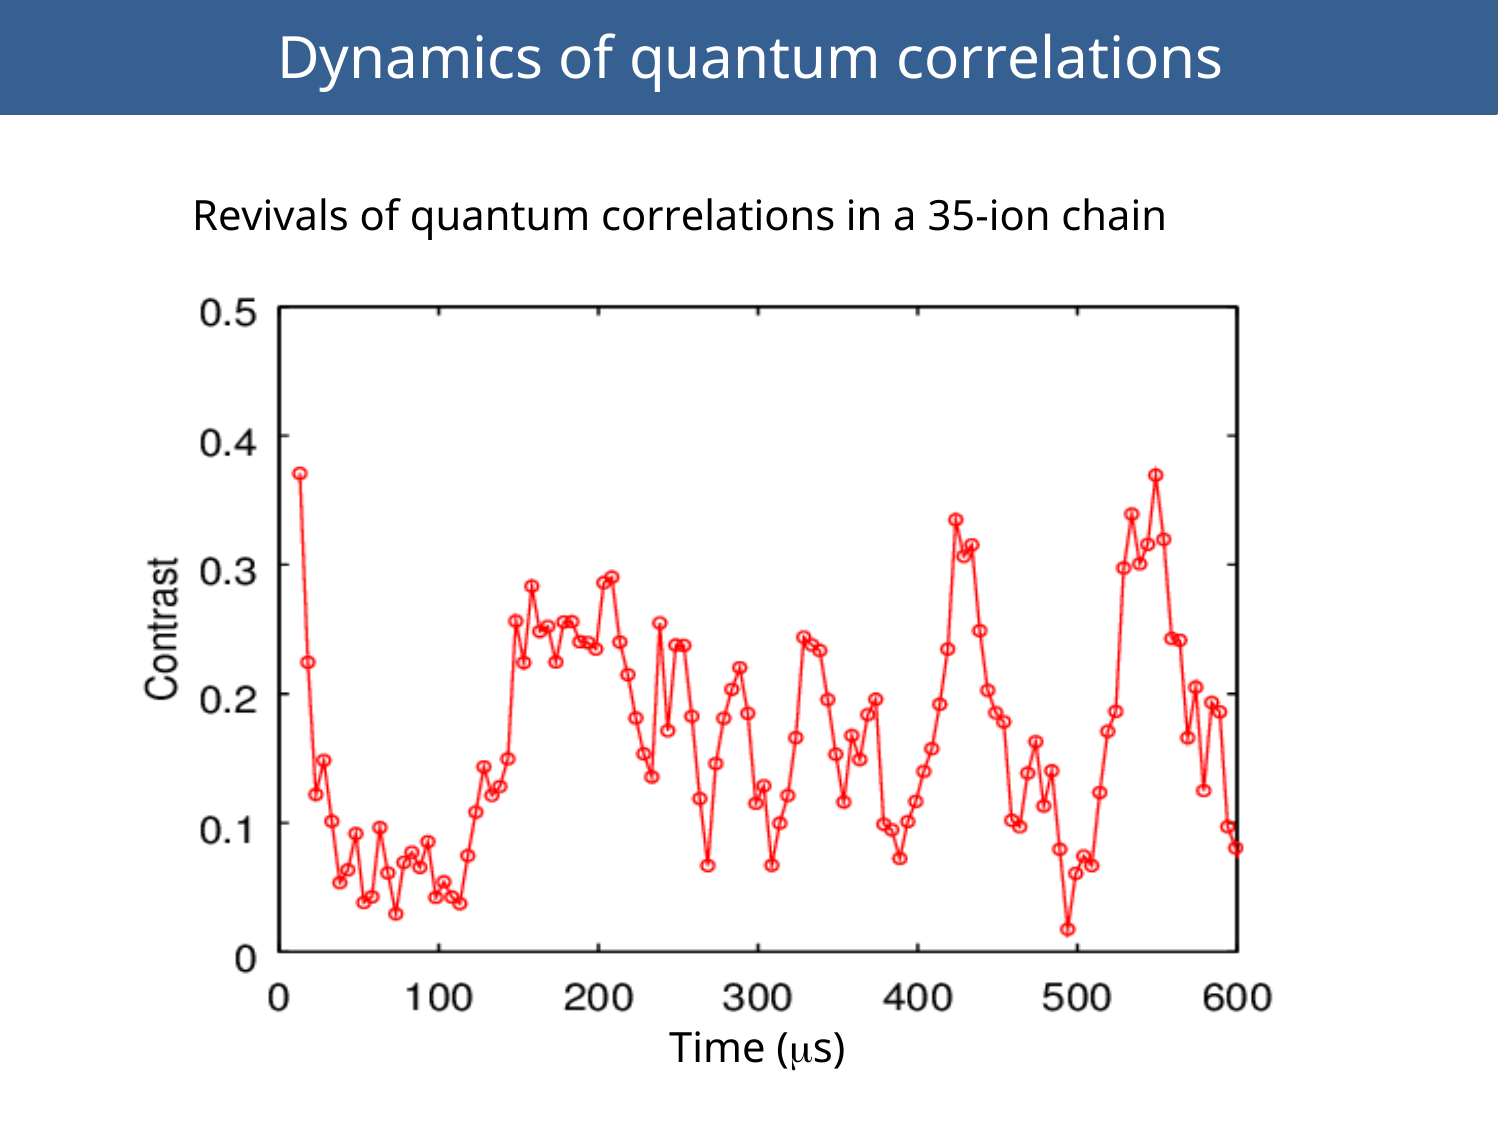

Dynamics of quantum correlations
Revivals of quantum correlations in a 35-ion chain
Time (ms)